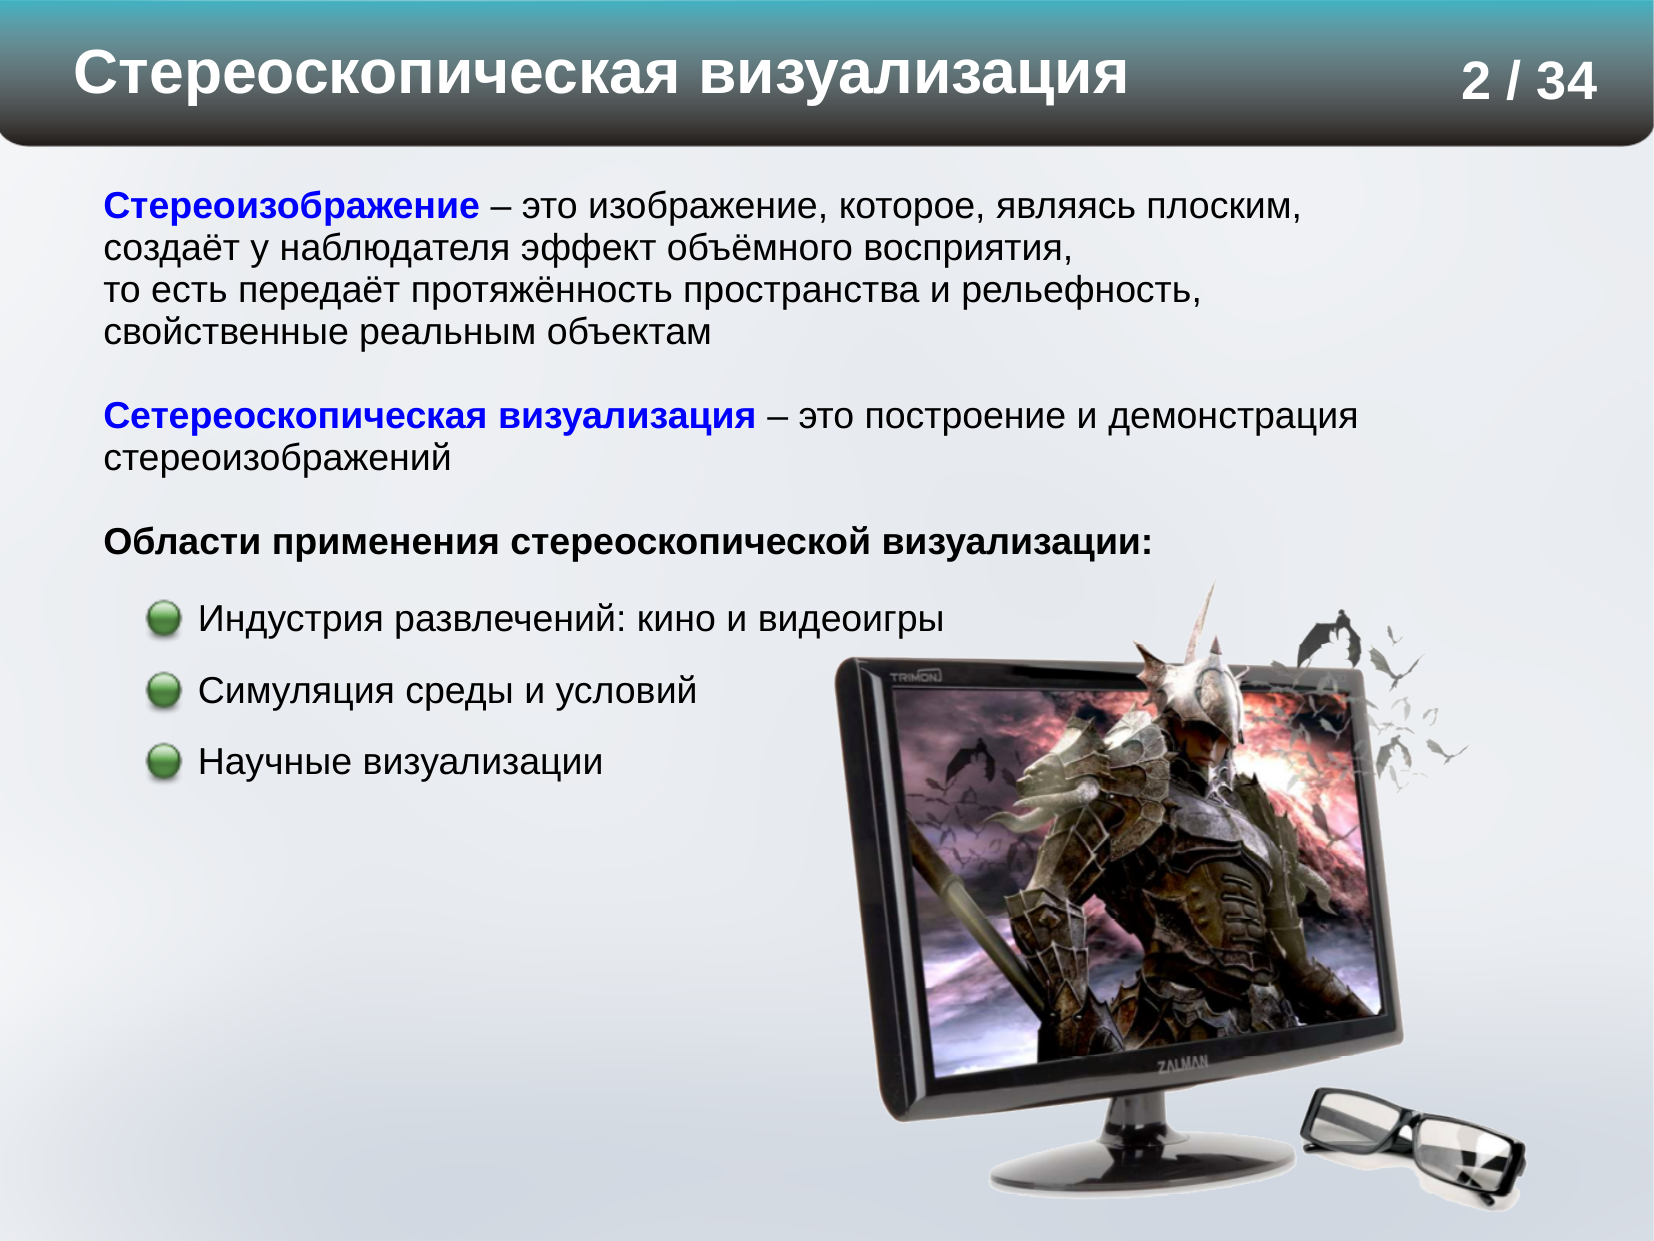

Стереоскопическая визуализация
Стереоизображение – это изображение, которое, являясь плоским,
создаёт у наблюдателя эффект объёмного восприятия,
то есть передаёт протяжённость пространства и рельефность,
свойственные реальным объектам
Сетереоскопическая визуализация – это построение и демонстрация стереоизображений
Области применения стереоскопической визуализации:
Индустрия развлечений: кино и видеоигры
Симуляция среды и условий
Научные визуализации